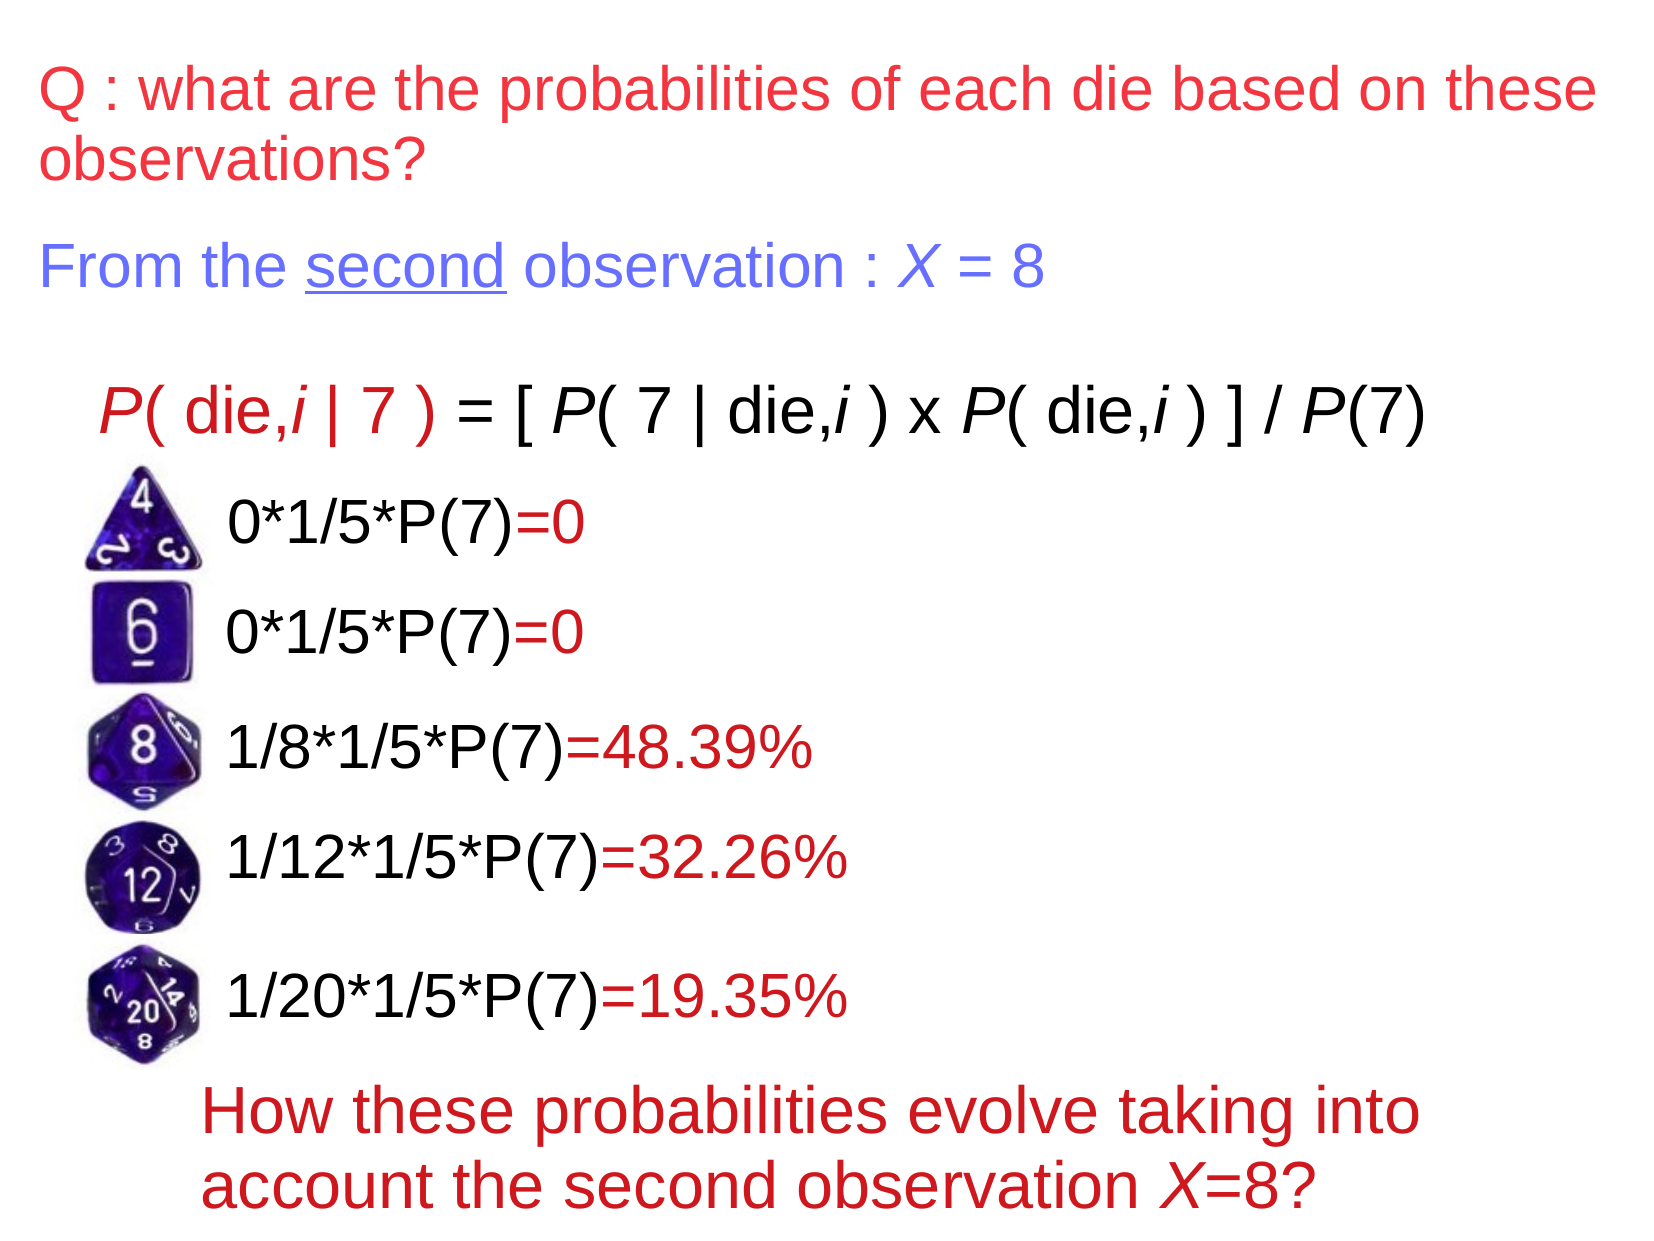

Q : what are the probabilities of each die based on these observations?
From the second observation : X = 8
P( die,i | 7 ) = [ P( 7 | die,i ) x P( die,i ) ] / P(7)
0*1/5*P(7)=0
0*1/5*P(7)=0
1/8*1/5*P(7)=48.39%
1/12*1/5*P(7)=32.26%
1/20*1/5*P(7)=19.35%
How these probabilities evolve taking into account the second observation X=8?